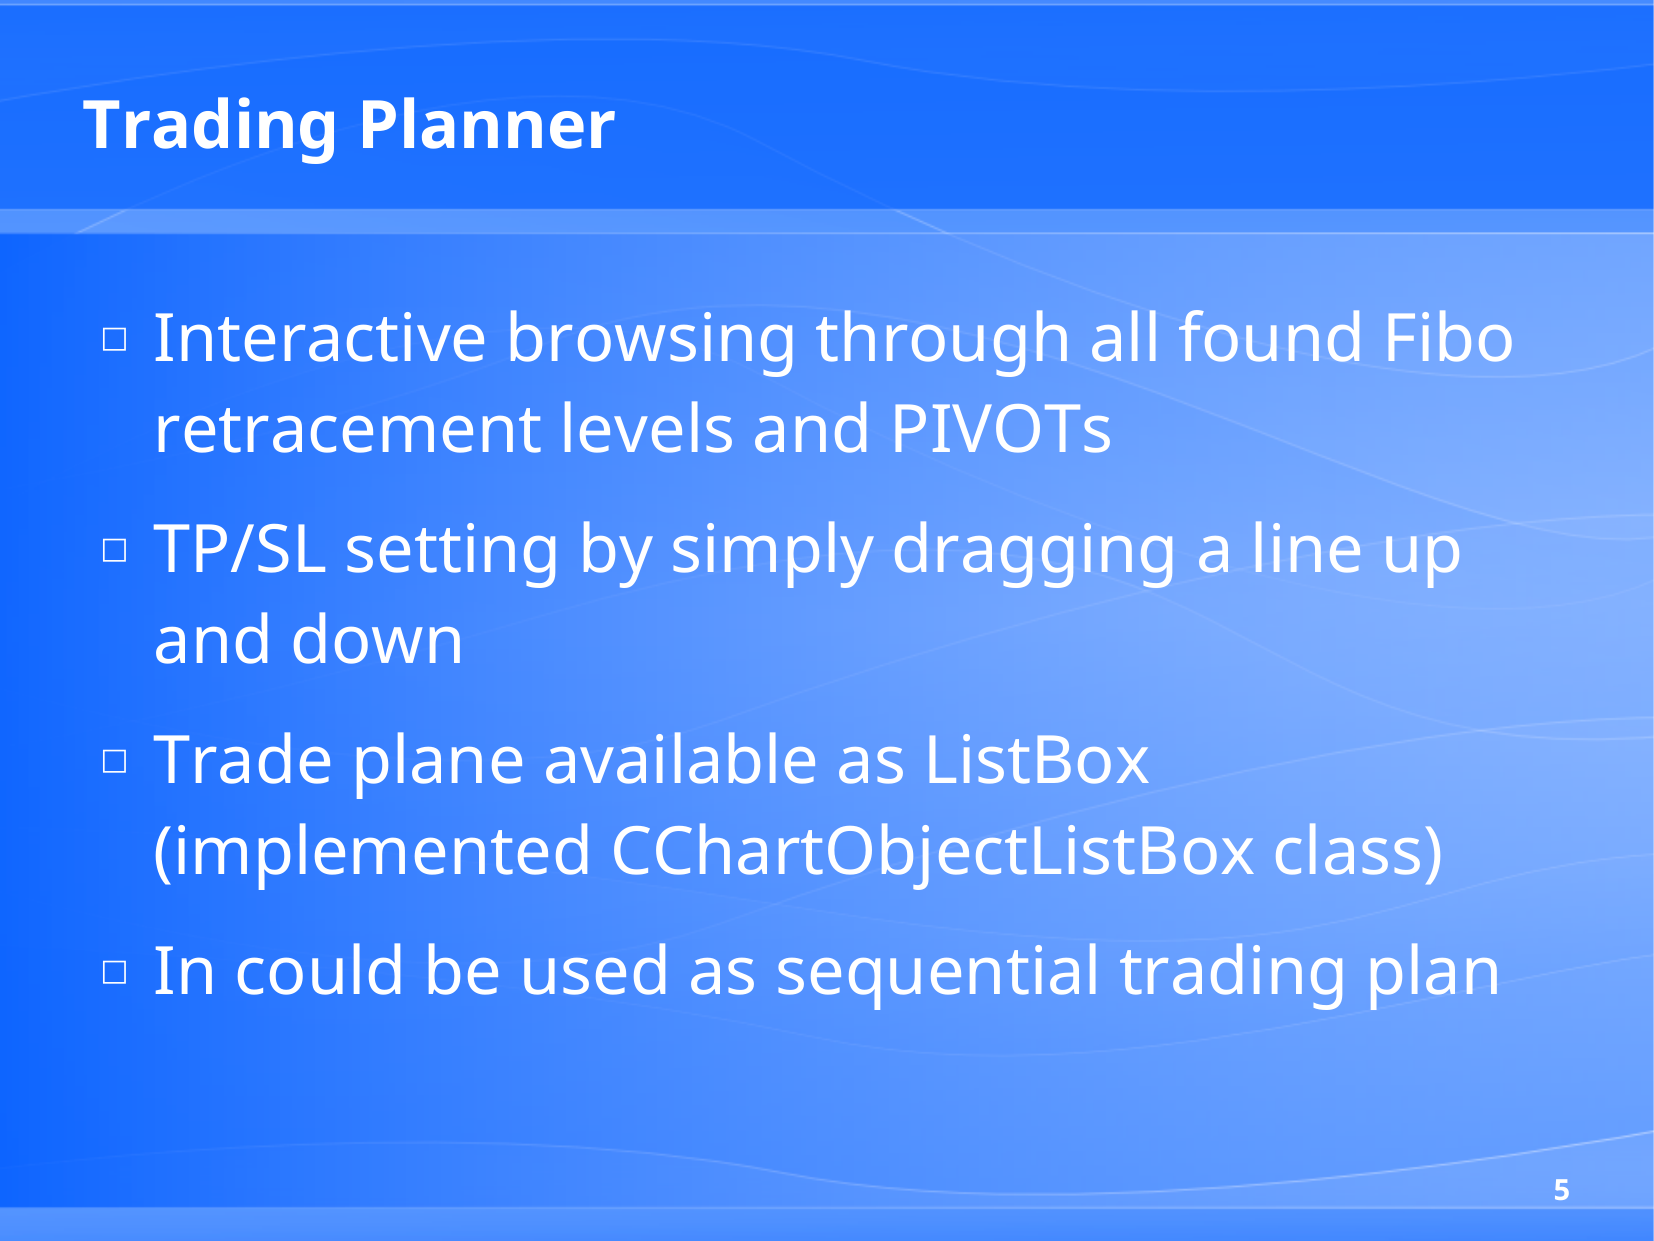

# Trading Planner
Interactive browsing through all found Fibo retracement levels and PIVOTs
TP/SL setting by simply dragging a line up and down
Trade plane available as ListBox (implemented CChartObjectListBox class)
In could be used as sequential trading plan
5